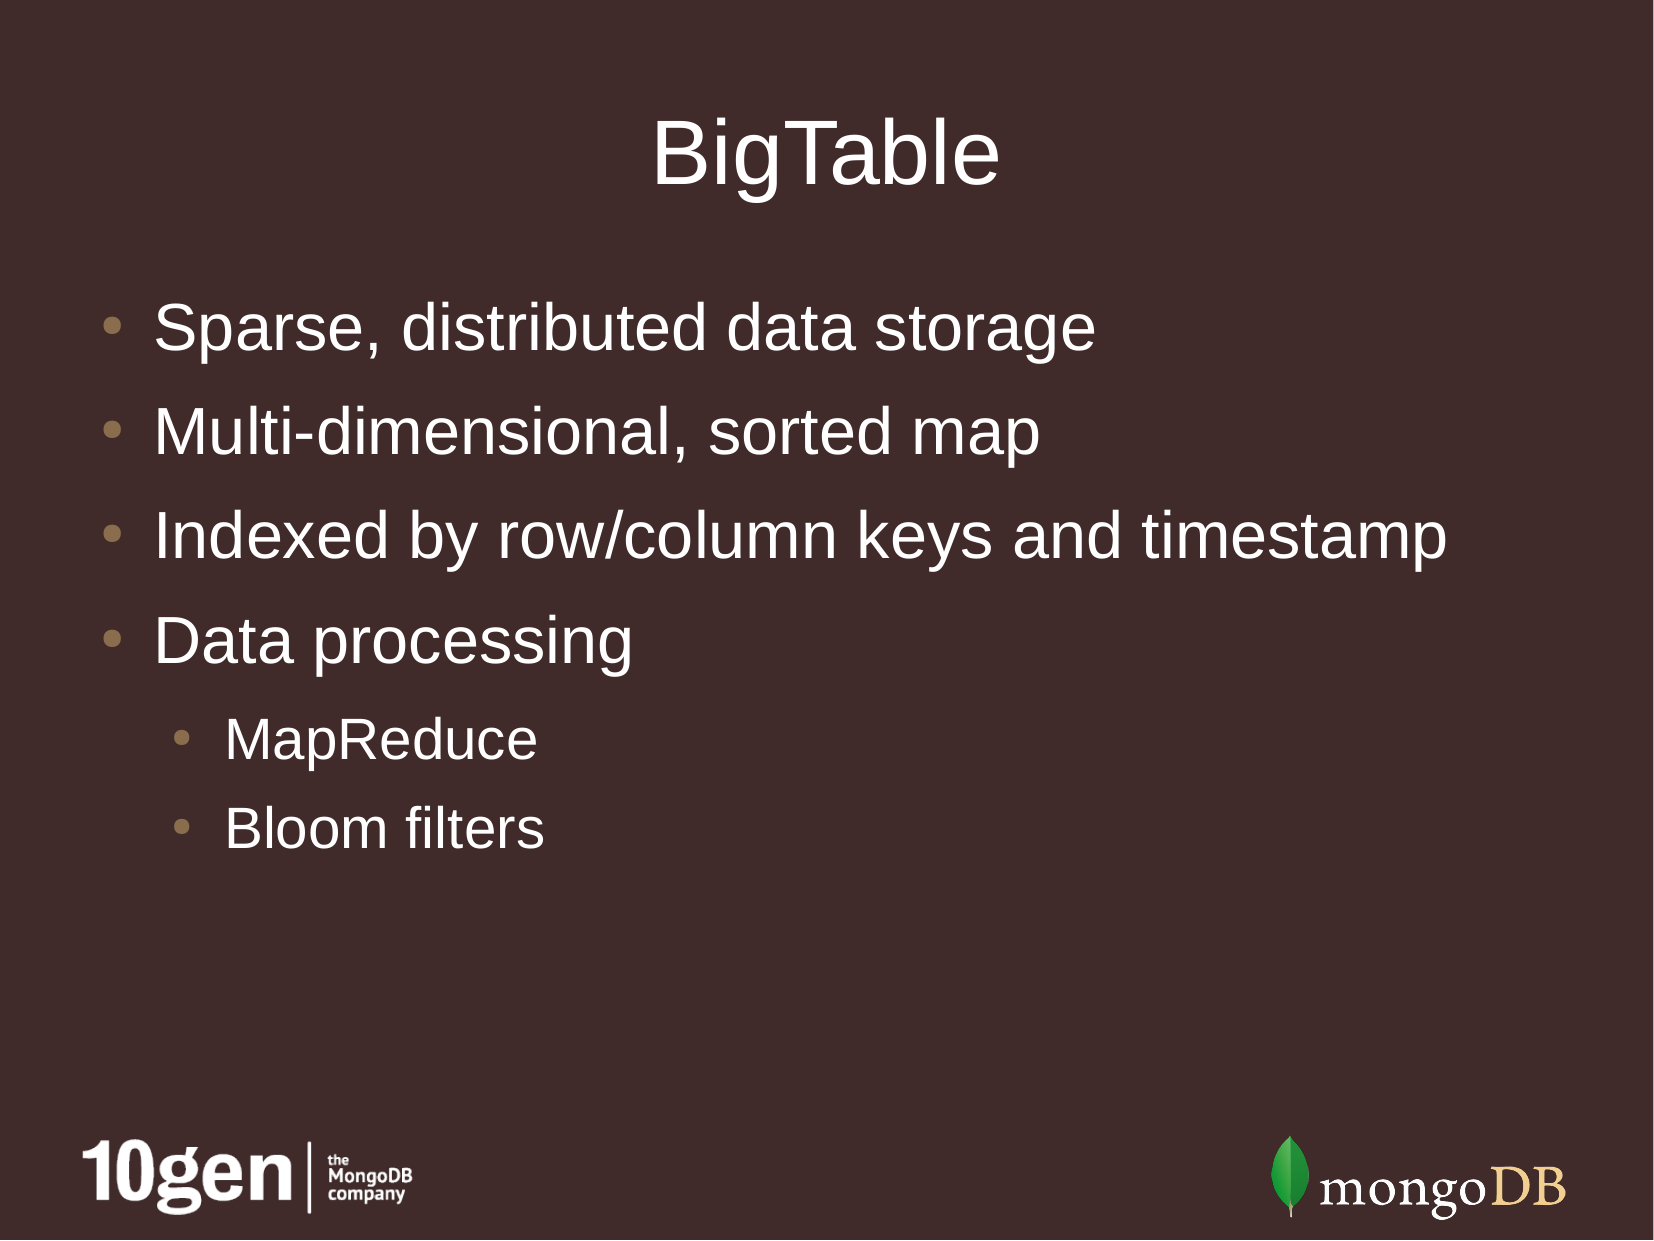

# BigTable
Sparse, distributed data storage
Multi-dimensional, sorted map
Indexed by row/column keys and timestamp
Data processing
MapReduce
Bloom filters